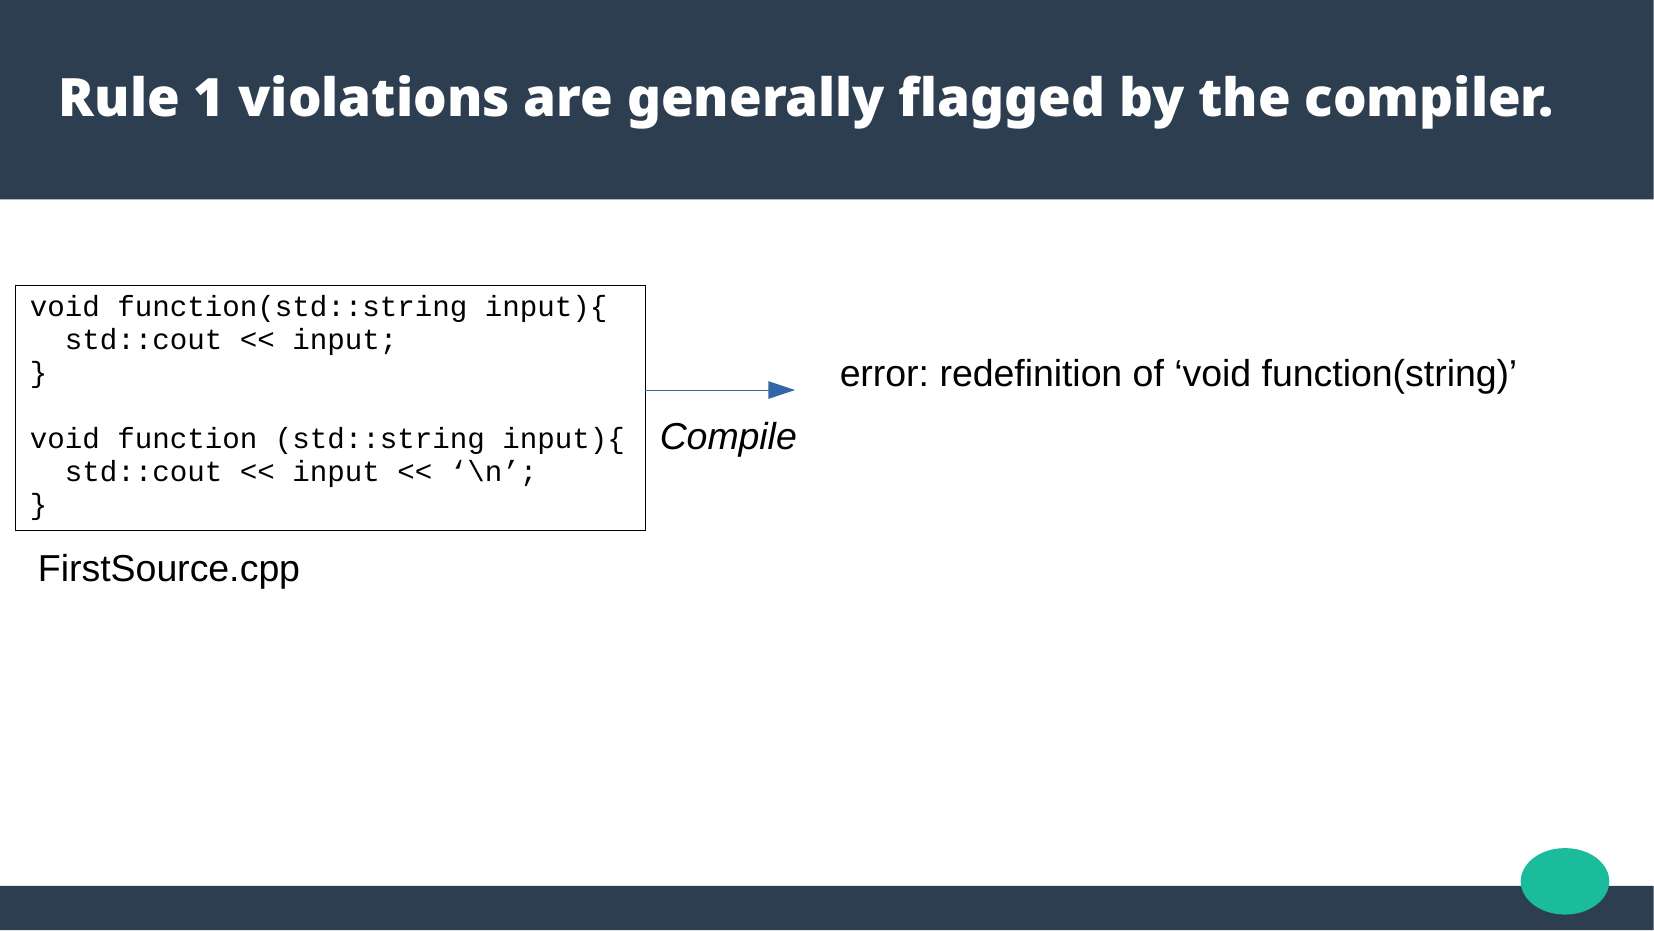

# Rule 1 violations are generally flagged by the compiler.
void function(std::string input){
 std::cout << input;
}
void function (std::string input){
 std::cout << input << ‘\n’;
}
error: redefinition of ‘void function(string)’
Compile
FirstSource.cpp